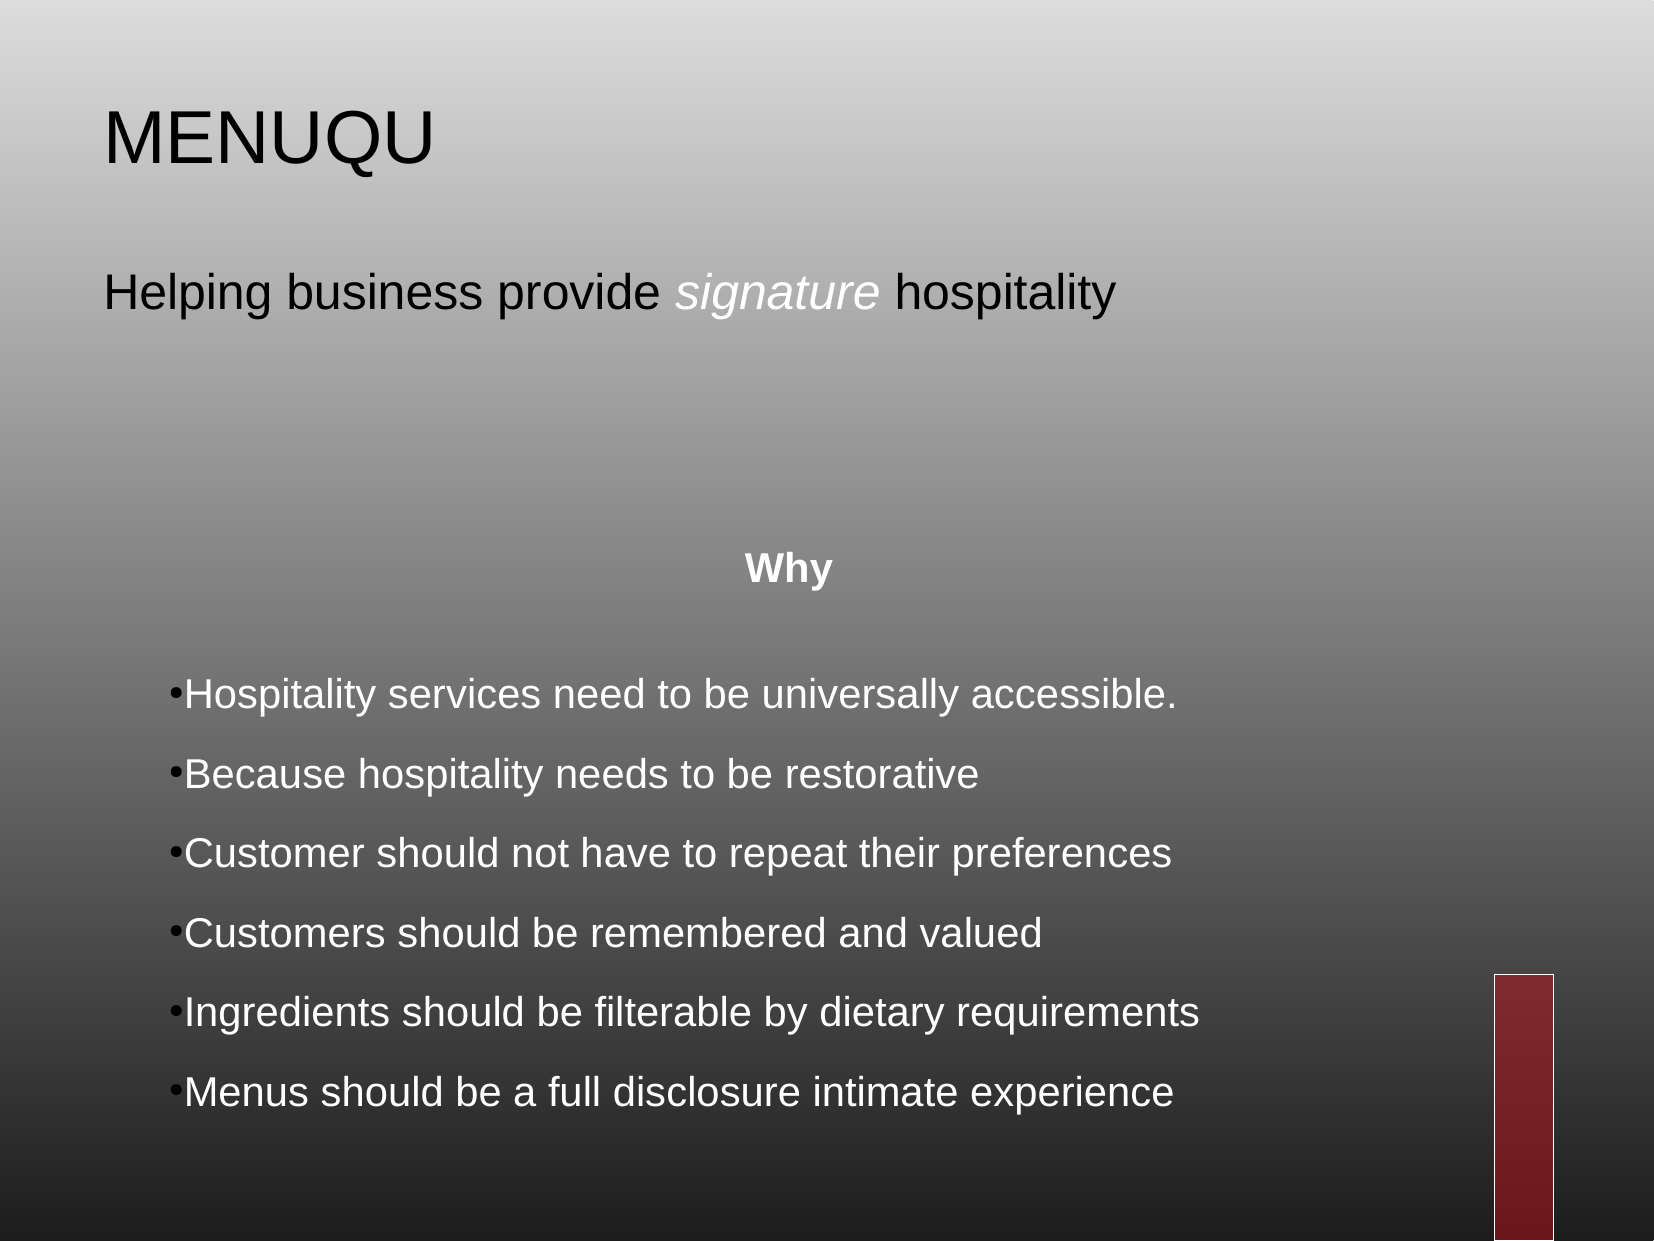

MENUQU
Helping business provide signature hospitality
Why
Hospitality services need to be universally accessible.
Because hospitality needs to be restorative
Customer should not have to repeat their preferences
Customers should be remembered and valued
Ingredients should be filterable by dietary requirements
Menus should be a full disclosure intimate experience